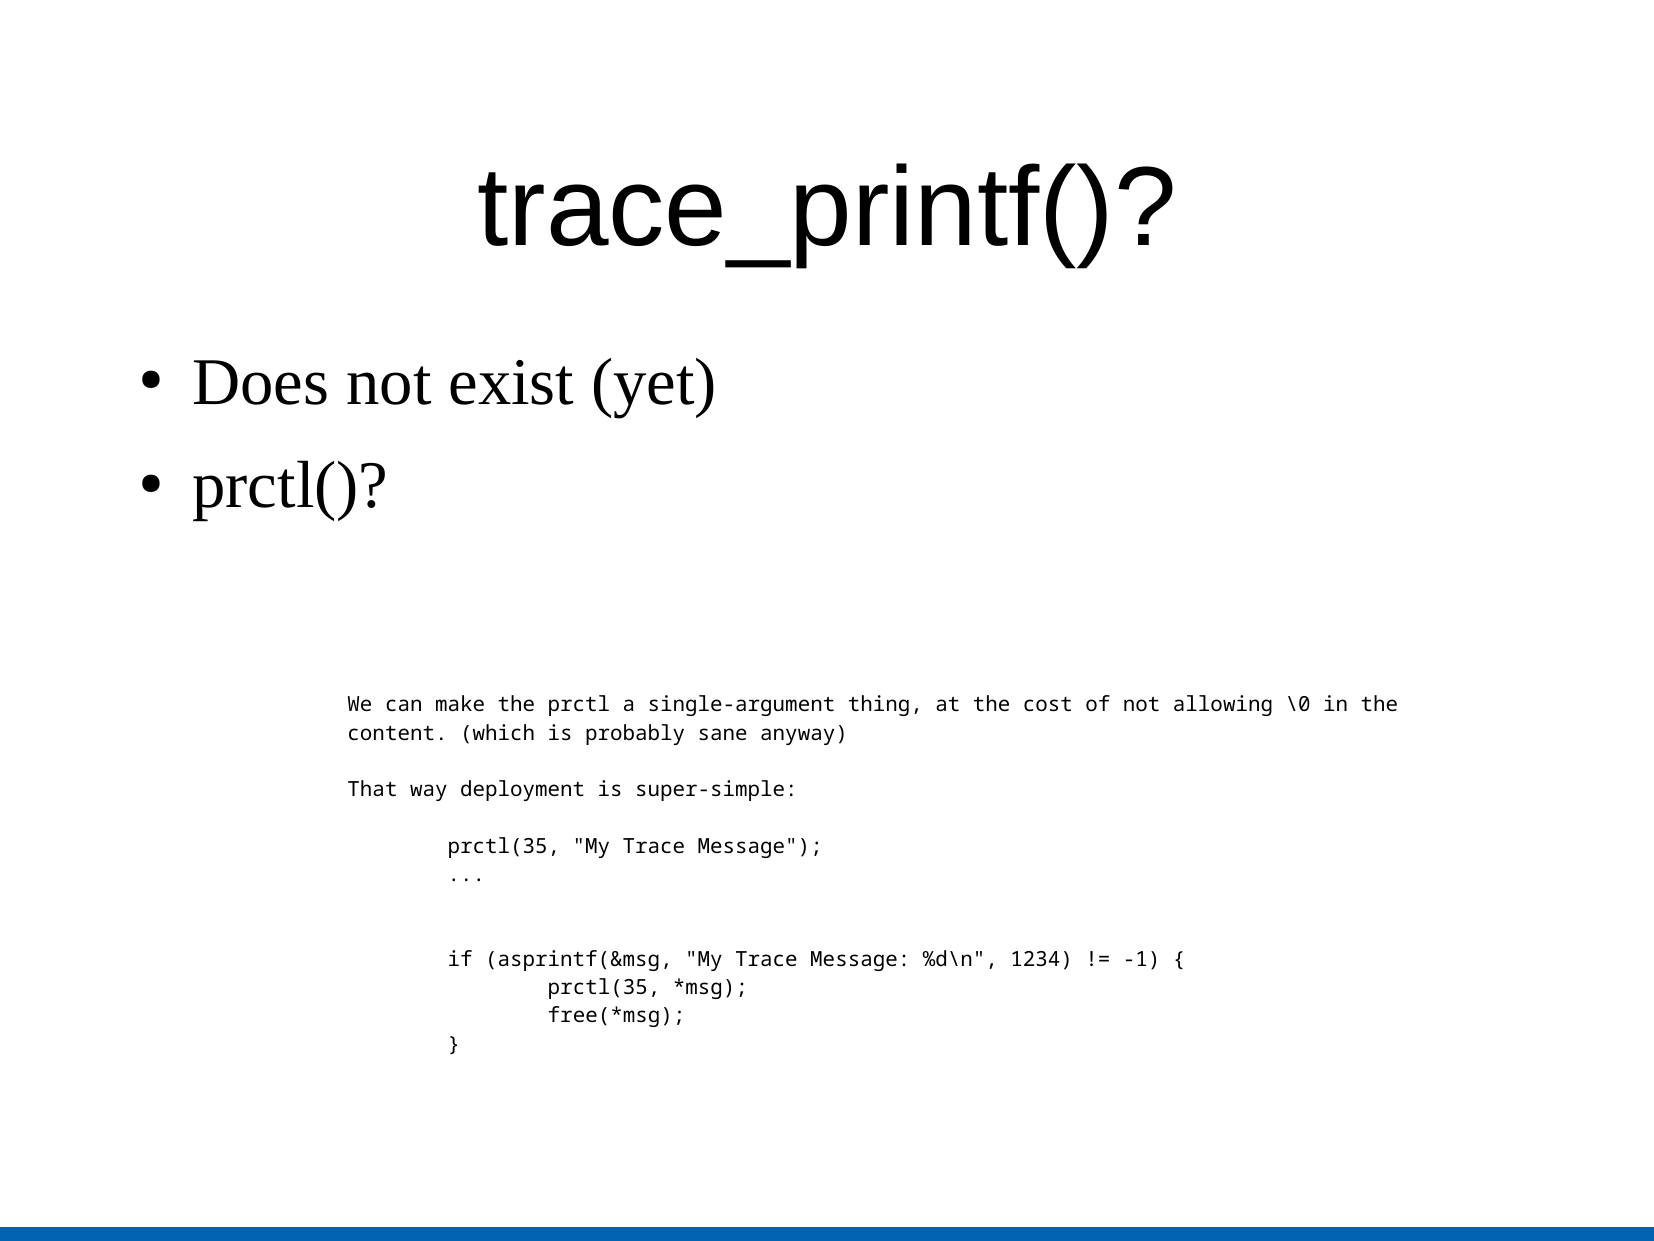

# trace_printf()?
Does not exist (yet)
prctl()?
We can make the prctl a single-argument thing, at the cost of not allowing \0 in the
content. (which is probably sane anyway)
That way deployment is super-simple:
 prctl(35, "My Trace Message");
 ...
 if (asprintf(&msg, "My Trace Message: %d\n", 1234) != -1) {
 prctl(35, *msg);
 free(*msg);
 }